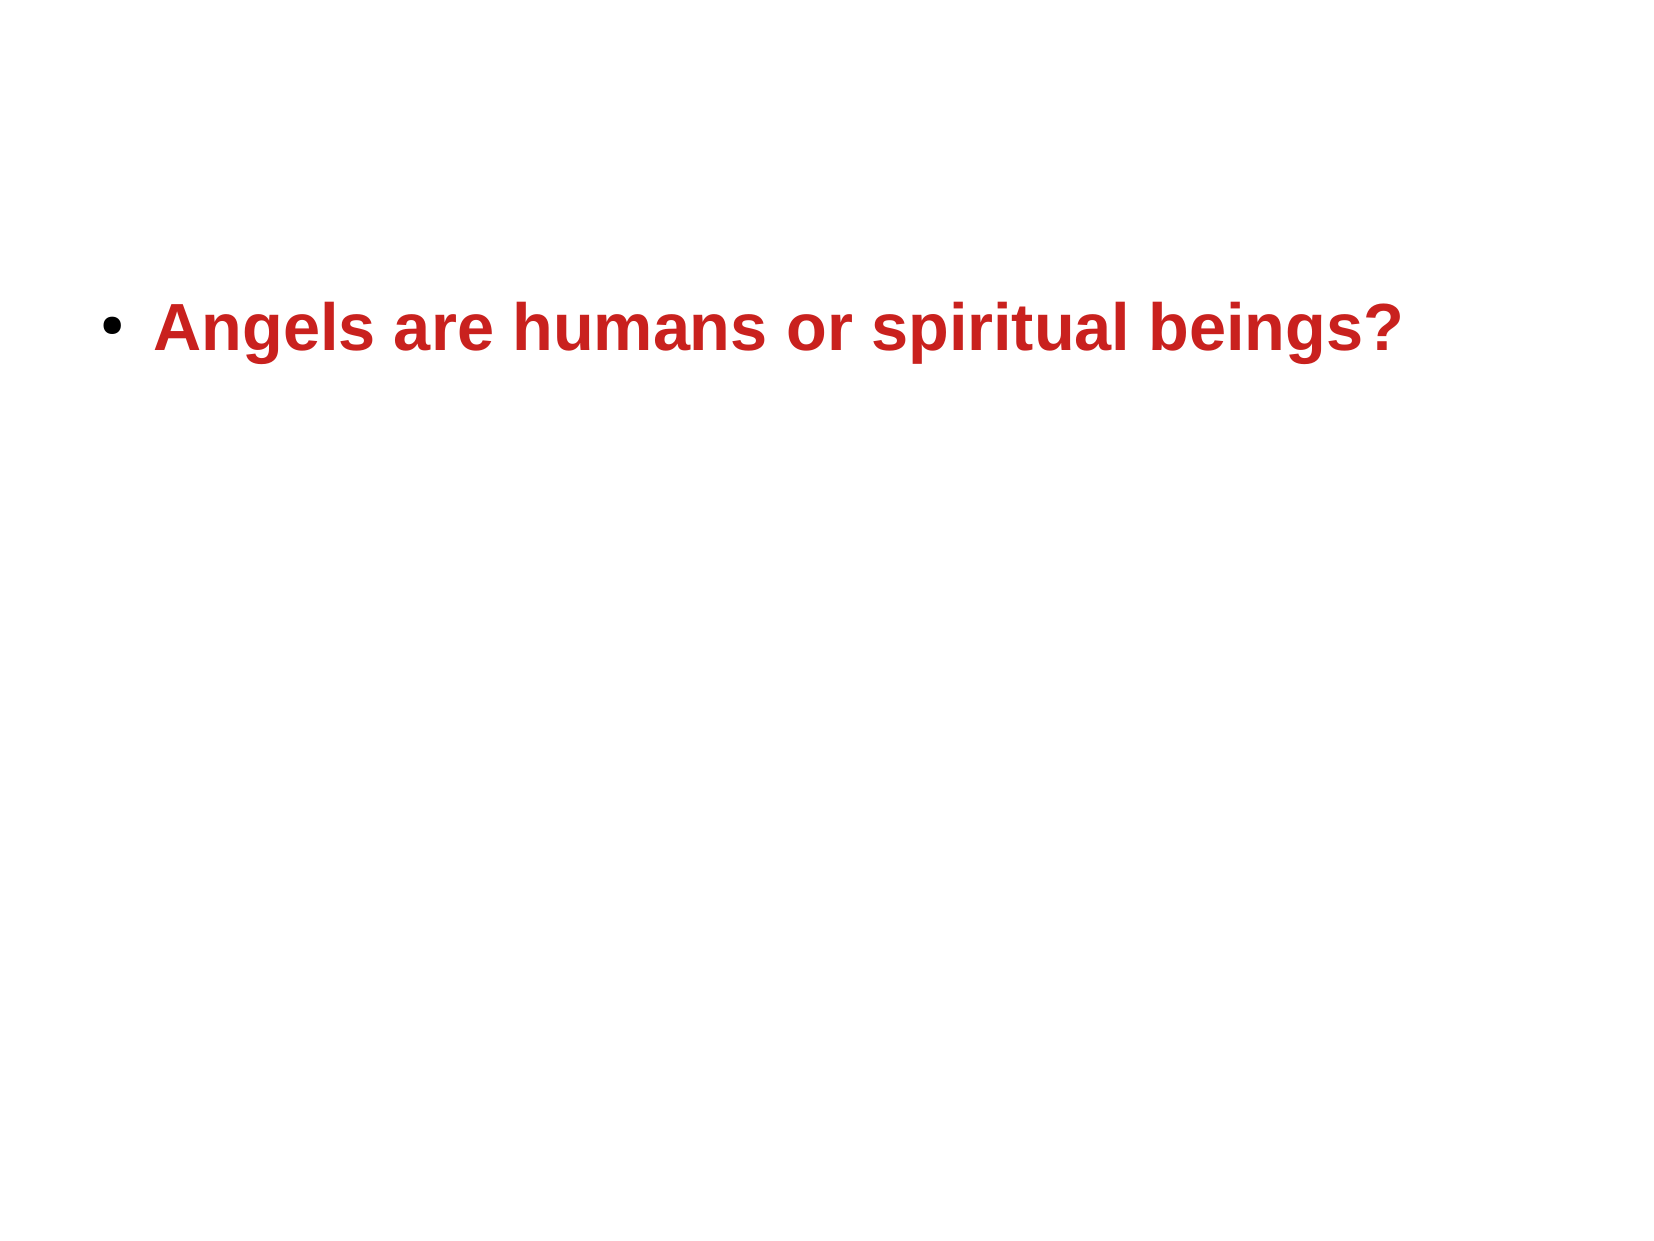

#
Angels are humans or spiritual beings?